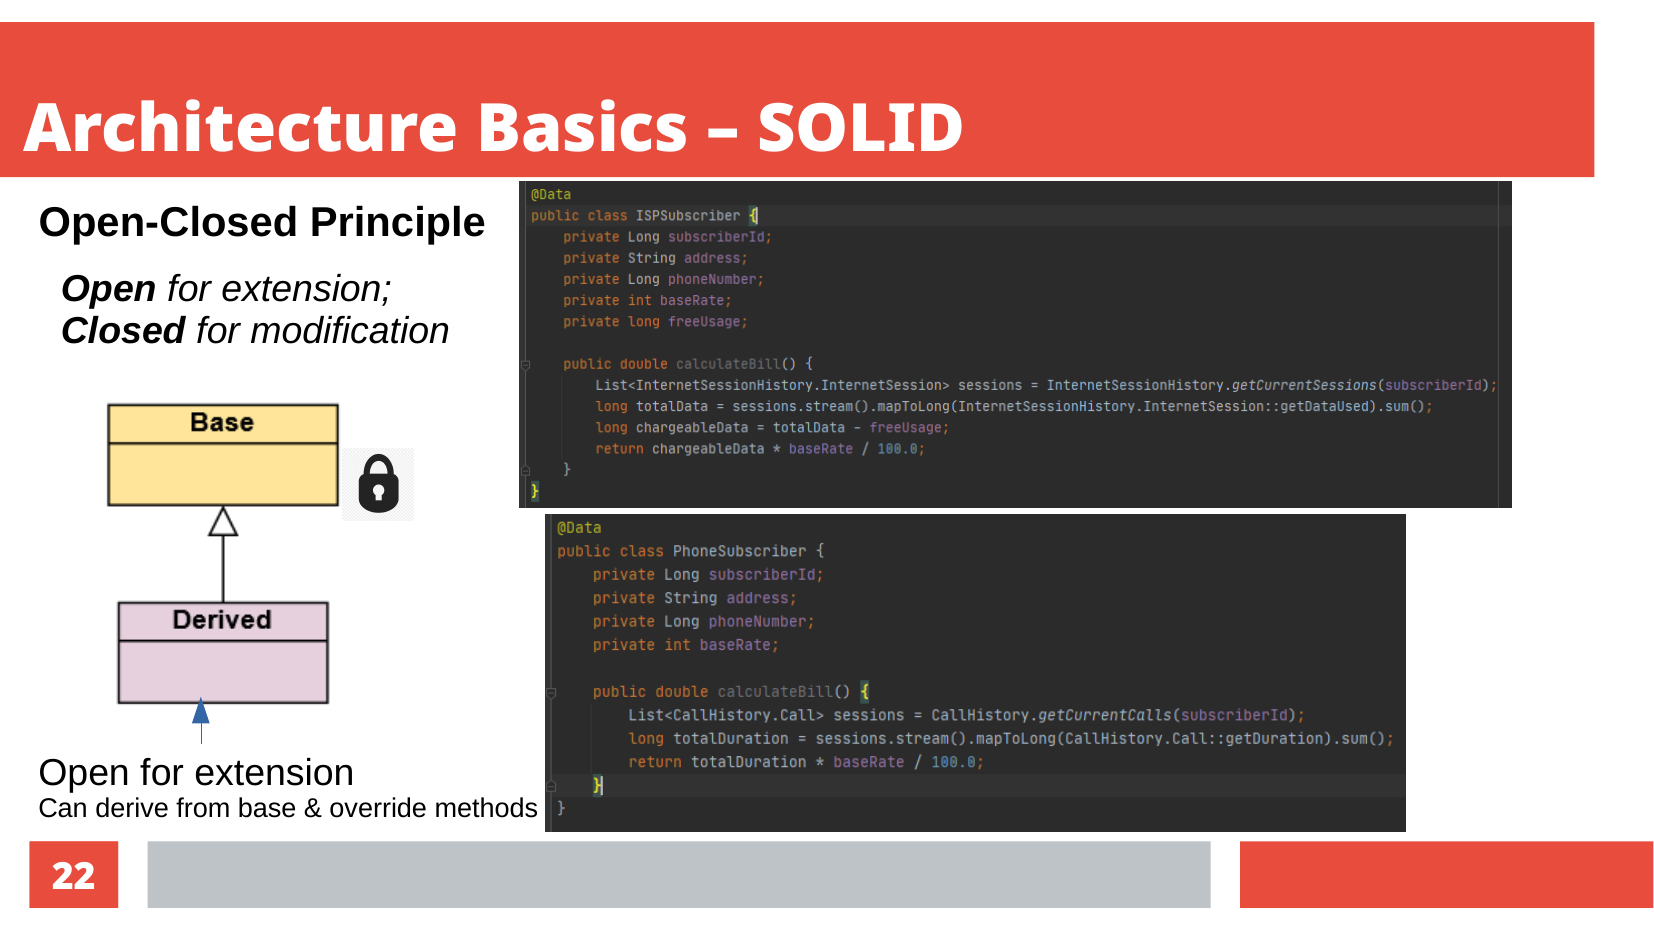

# Architecture Basics – SOLID
Open-Closed Principle
Open for extension;
Closed for modification
Open for extension
Can derive from base & override methods
22